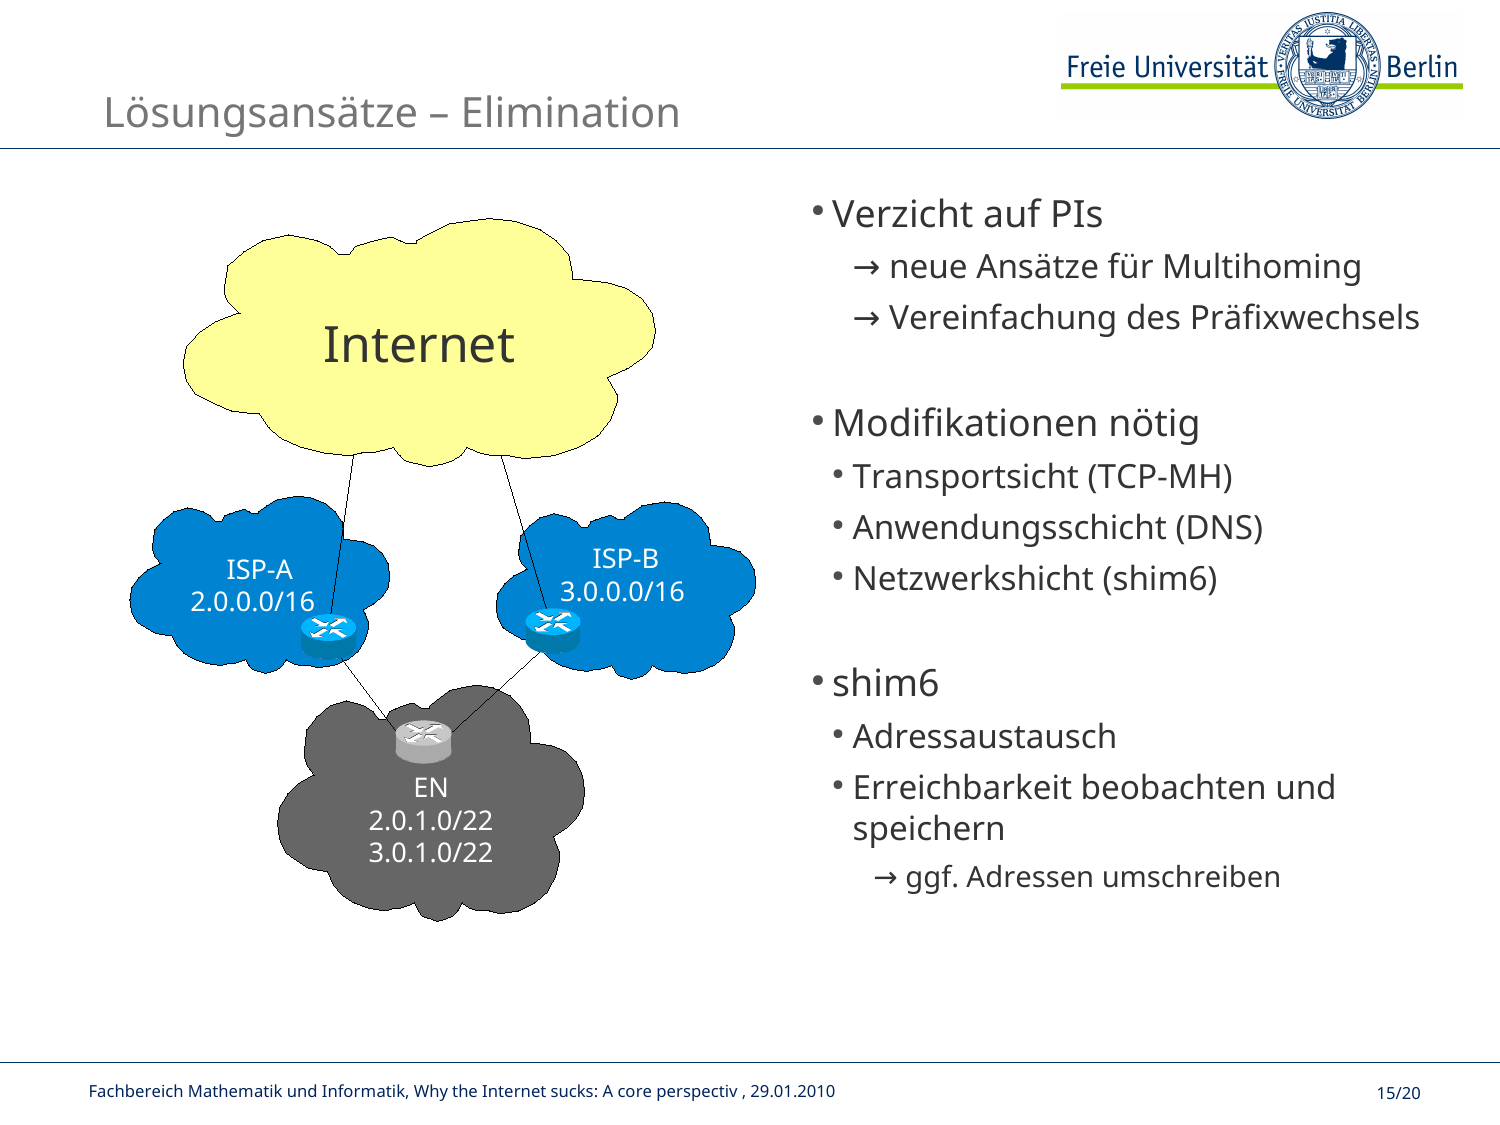

# Lösungsansätze – Elimination
Verzicht auf PIs
→ neue Ansätze für Multihoming
→ Vereinfachung des Präfixwechsels
Modifikationen nötig
Transportsicht (TCP-MH)
Anwendungsschicht (DNS)
Netzwerkshicht (shim6)
shim6
Adressaustausch
Erreichbarkeit beobachten und speichern
→ ggf. Adressen umschreiben
Internet
Internet
2.0.0.0/16
ISP-A
2.0.0.0/16
ISP-B
3.0.0.0/16
EN
2.0.1.0/22
3.0.1.0/22
Freie Universität Berlin